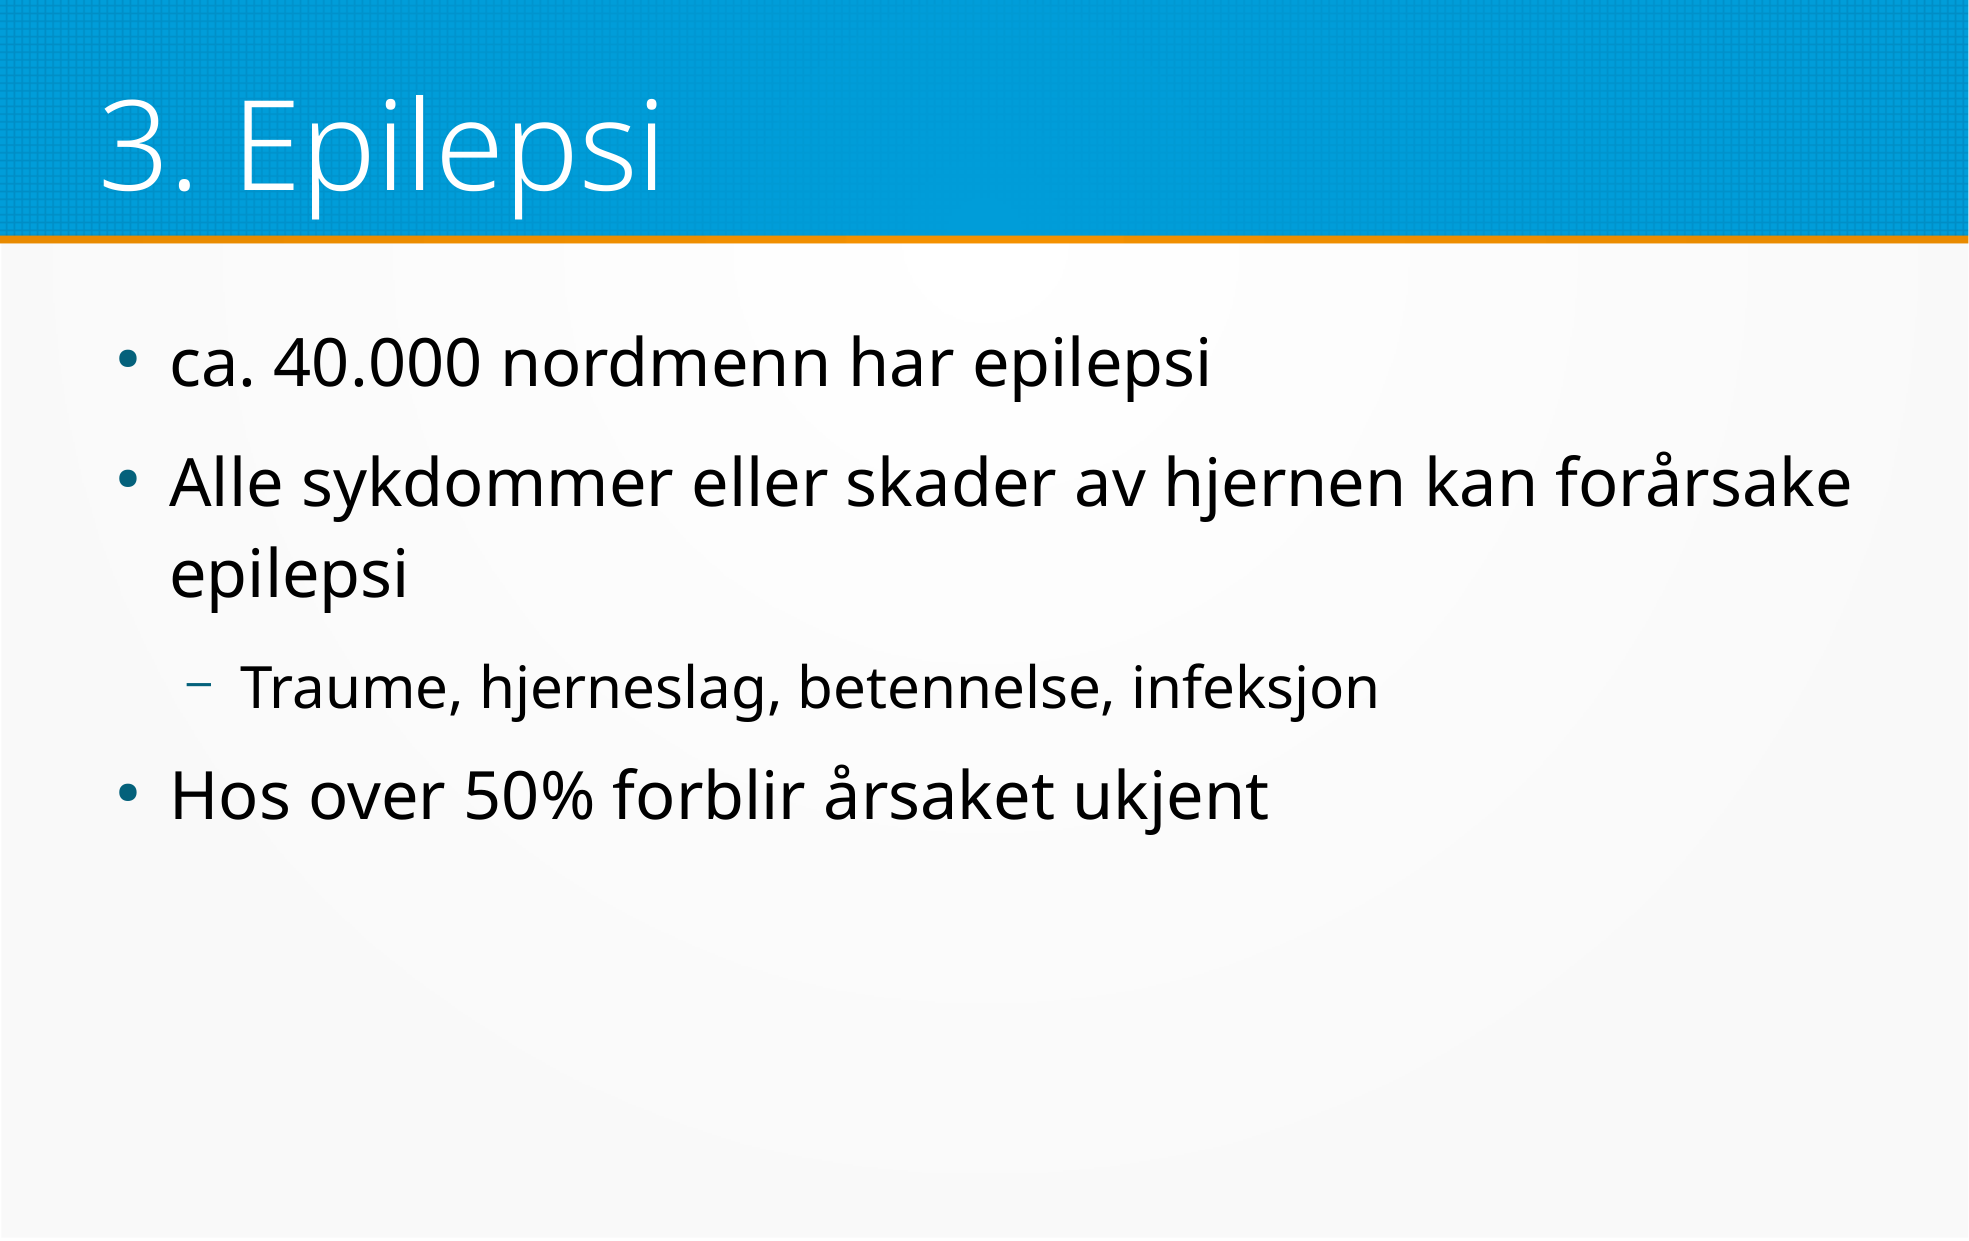

# 3. Epilepsi
ca. 40.000 nordmenn har epilepsi
Alle sykdommer eller skader av hjernen kan forårsake epilepsi
Traume, hjerneslag, betennelse, infeksjon
Hos over 50% forblir årsaket ukjent